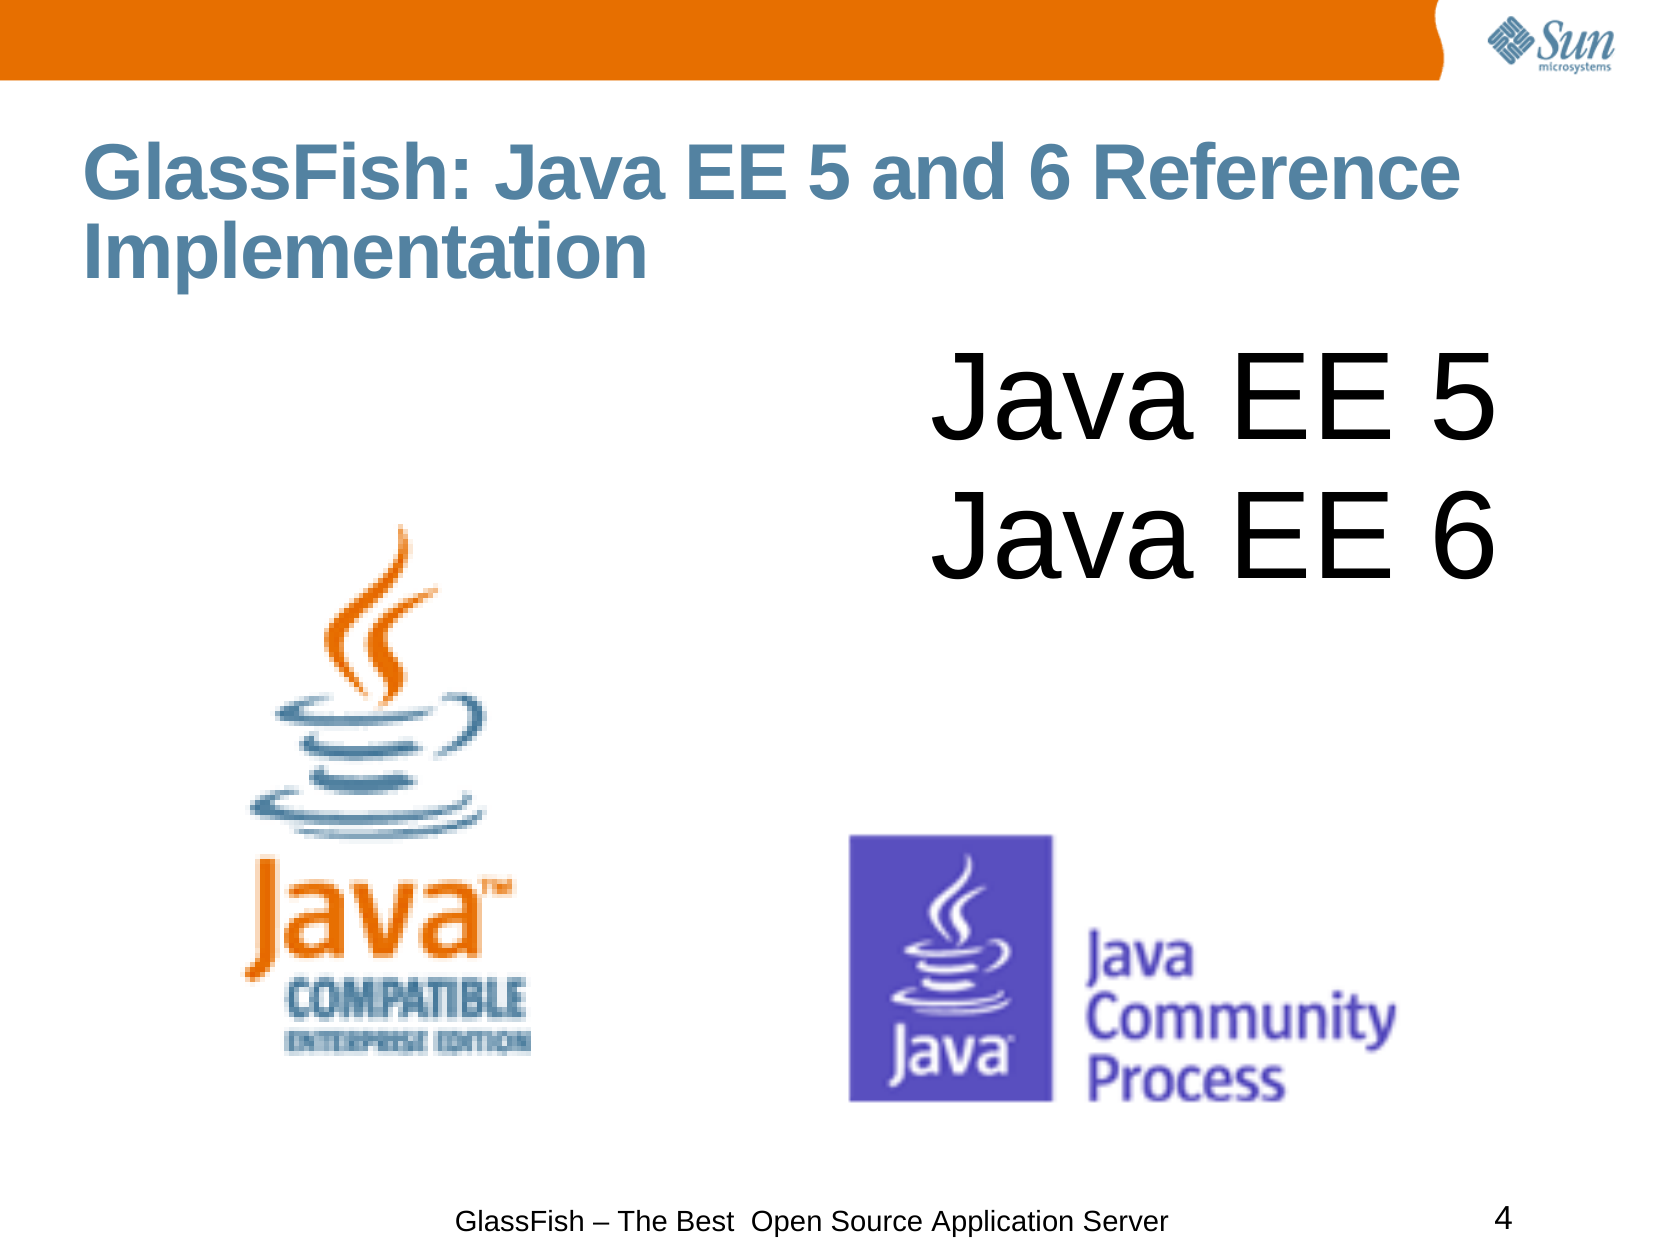

# GlassFish: Java EE 5 and 6 Reference Implementation
Java EE 5
Java EE 6